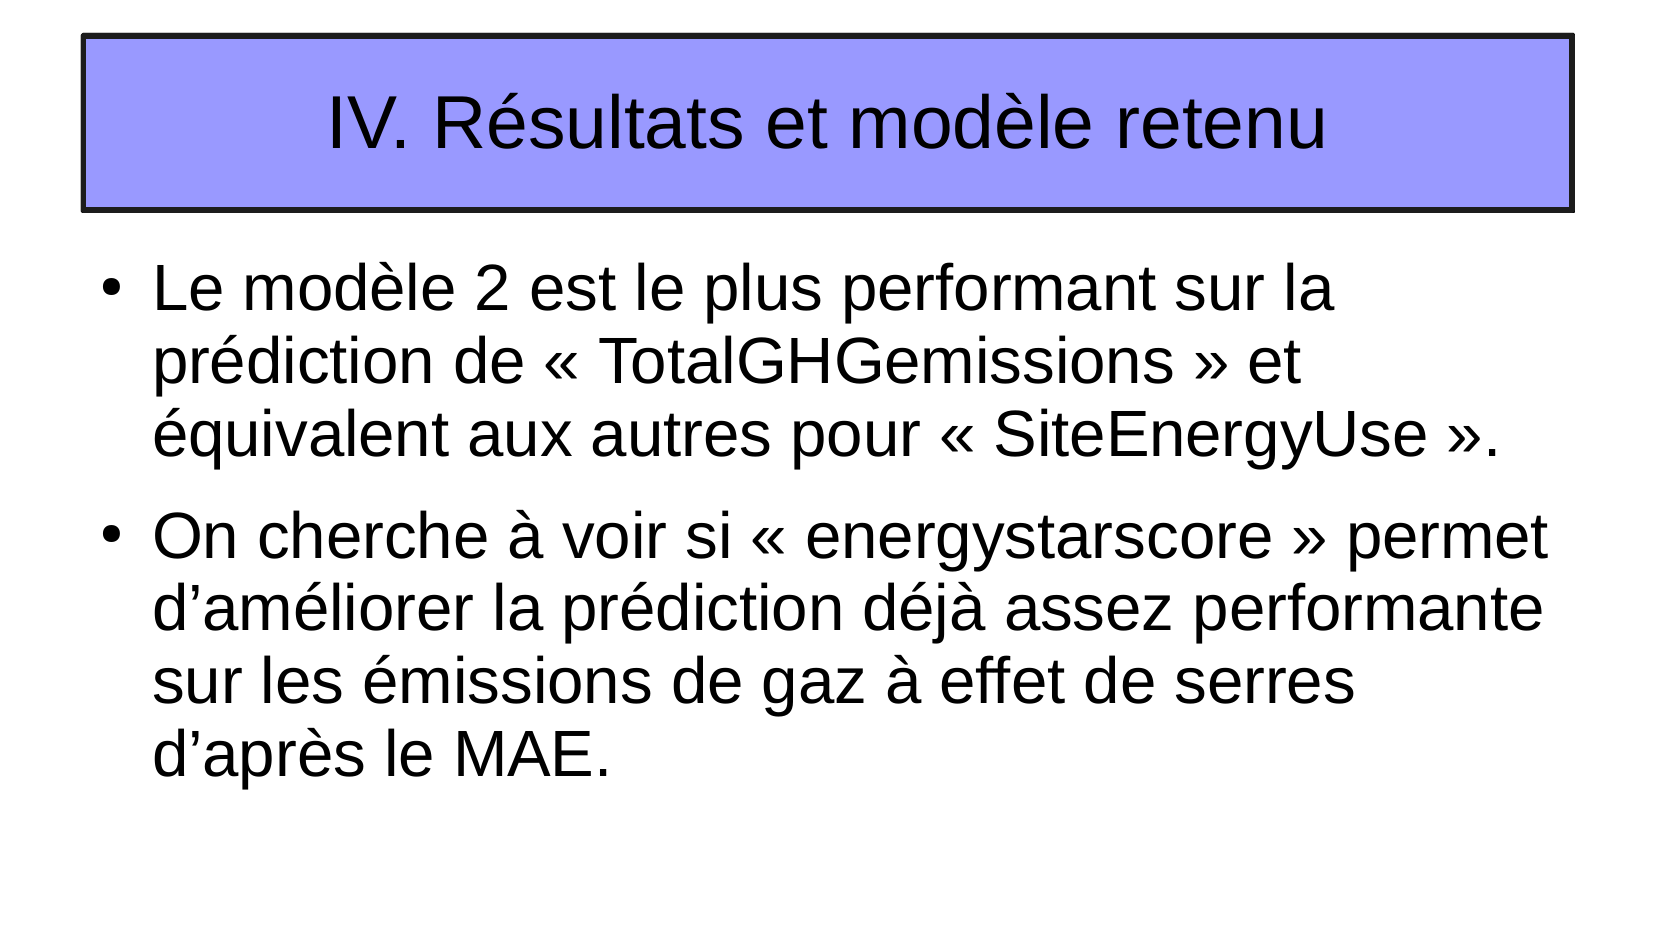

IV. Résultats et modèle retenu
#
Le modèle 2 est le plus performant sur la prédiction de « TotalGHGemissions » et équivalent aux autres pour « SiteEnergyUse ».
On cherche à voir si « energystarscore » permet d’améliorer la prédiction déjà assez performante sur les émissions de gaz à effet de serres d’après le MAE.